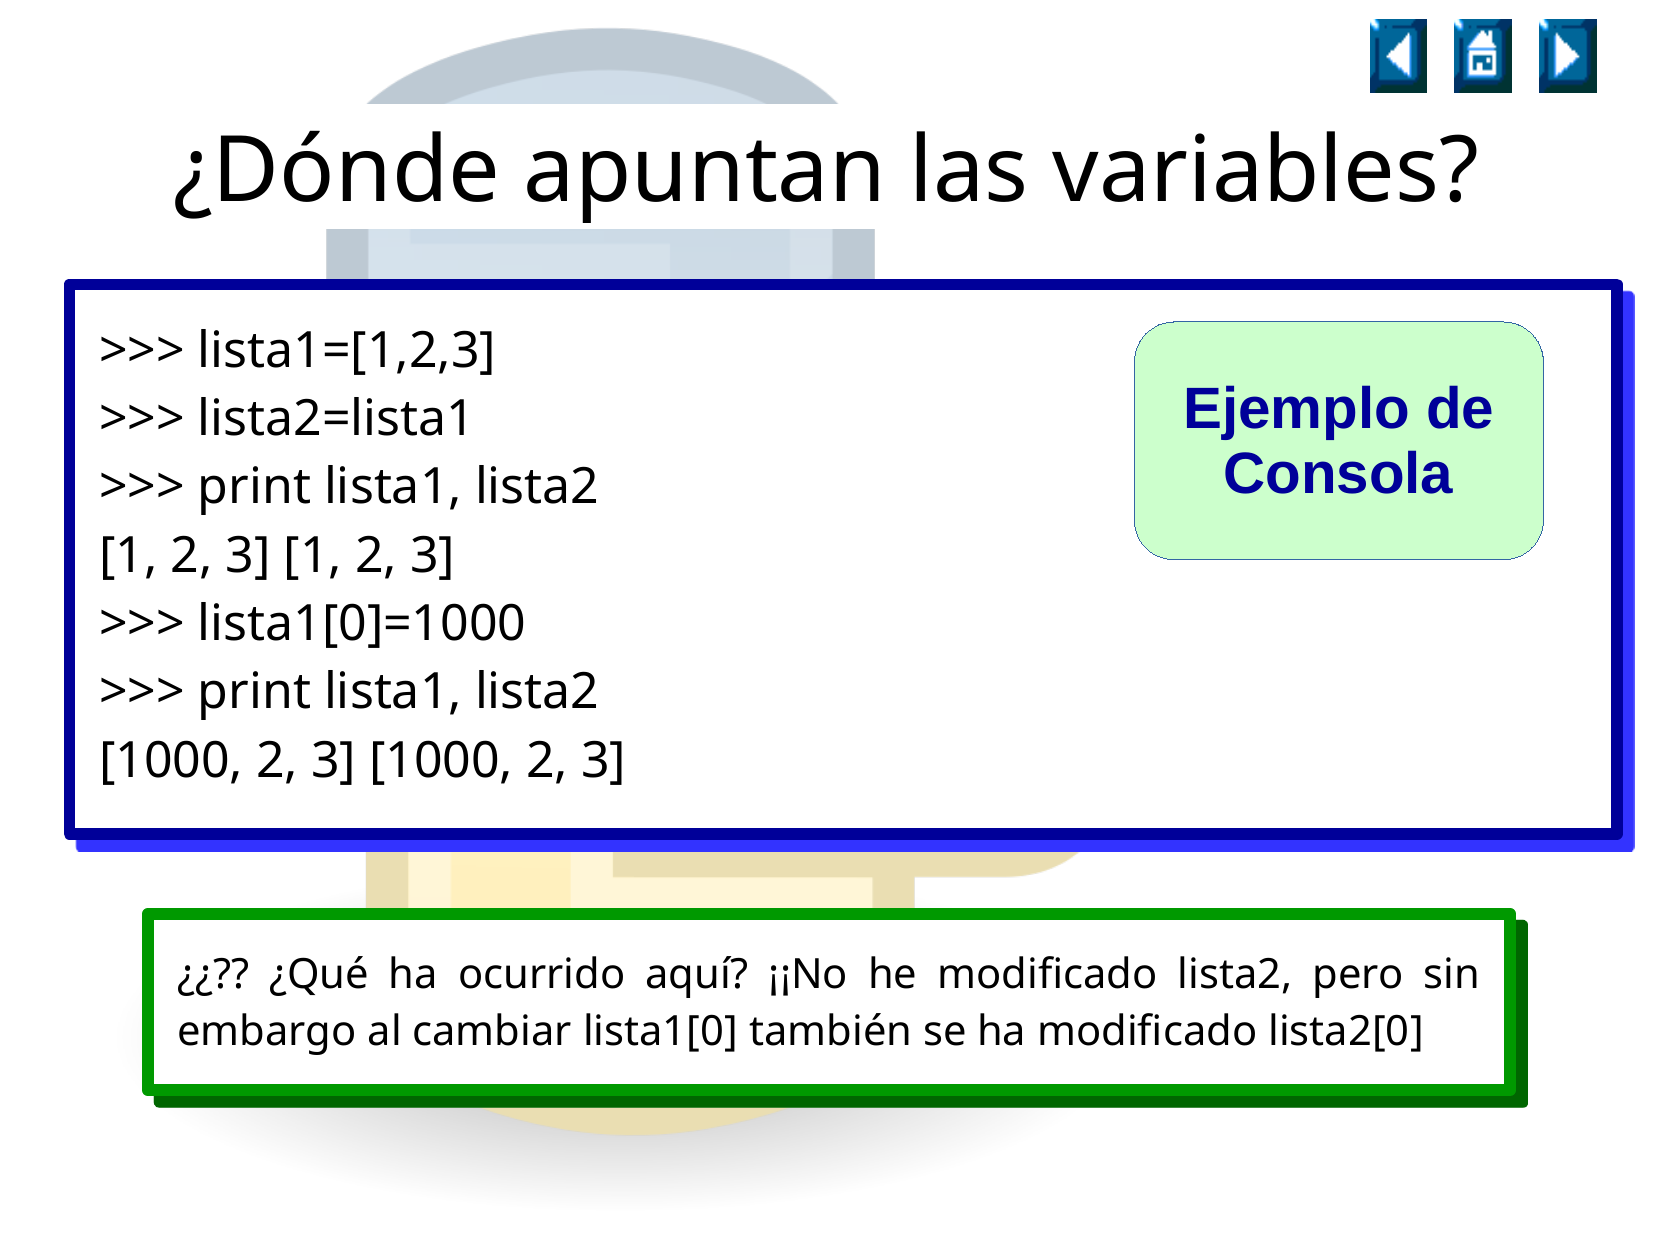

# ¿Dónde apuntan las variables?
>>> lista1=[1,2,3]
>>> lista2=lista1
>>> print lista1, lista2
[1, 2, 3] [1, 2, 3]
>>> lista1[0]=1000
>>> print lista1, lista2
[1000, 2, 3] [1000, 2, 3]
Ejemplo de
Consola
¿¿?? ¿Qué ha ocurrido aquí? ¡¡No he modificado lista2, pero sin embargo al cambiar lista1[0] también se ha modificado lista2[0]